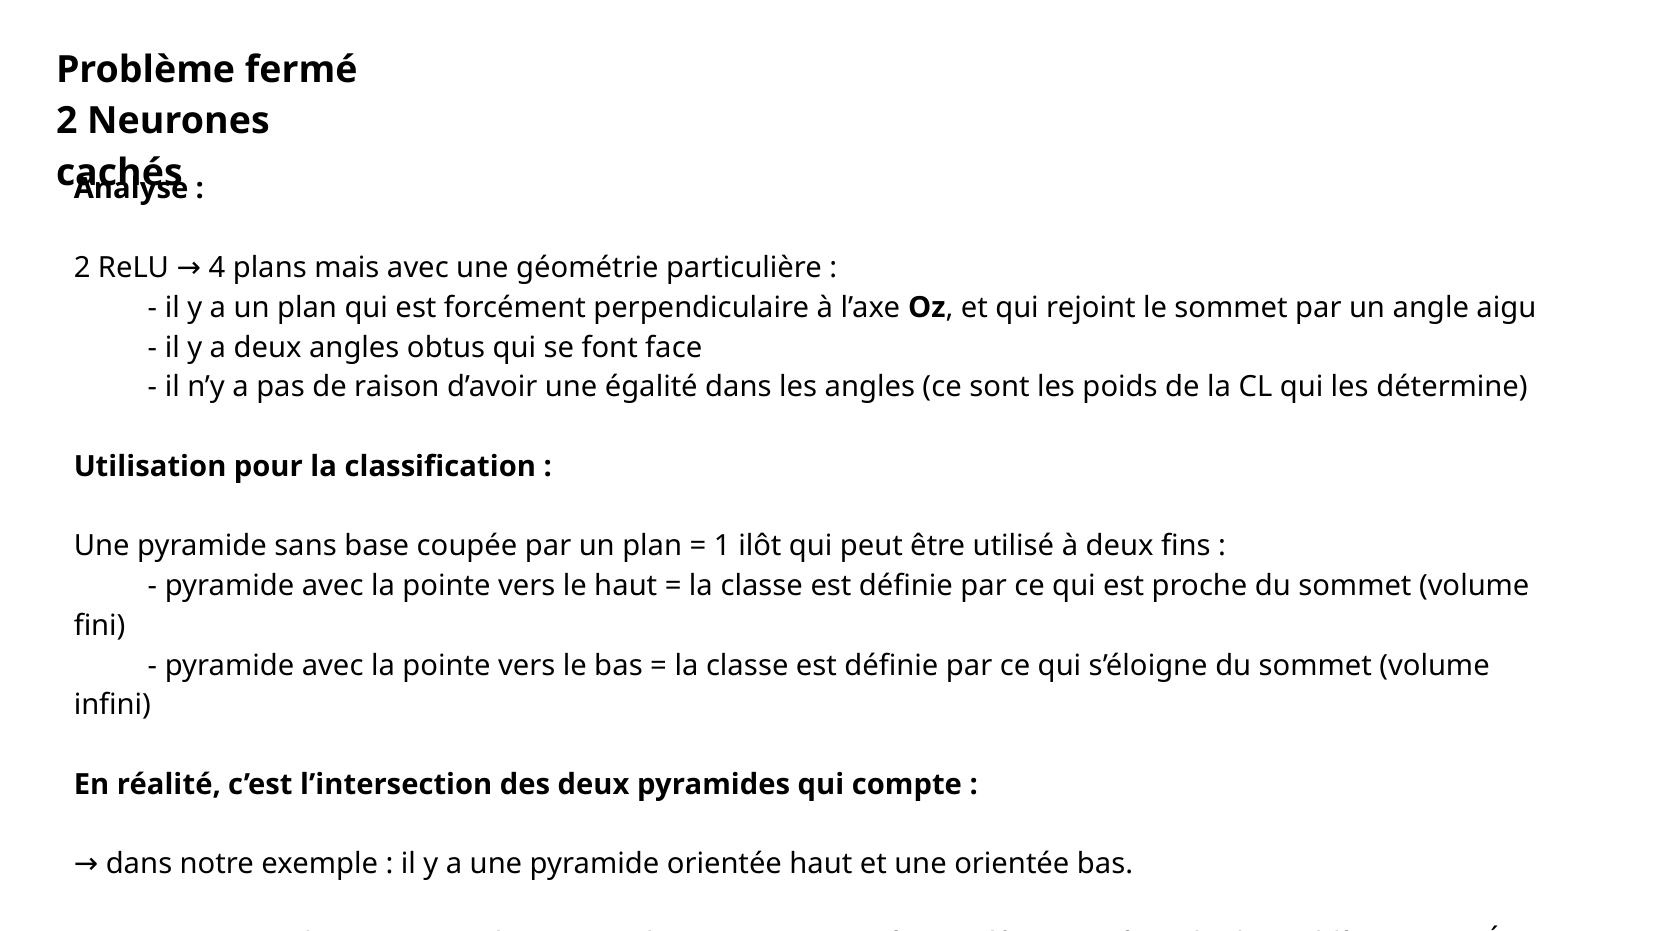

Problème fermé
2 Neurones cachés
Analyse :
2 ReLU → 4 plans mais avec une géométrie particulière :
	- il y a un plan qui est forcément perpendiculaire à l’axe Oz, et qui rejoint le sommet par un angle aigu
	- il y a deux angles obtus qui se font face
	- il n’y a pas de raison d’avoir une égalité dans les angles (ce sont les poids de la CL qui les détermine)
Utilisation pour la classification :
Une pyramide sans base coupée par un plan = 1 ilôt qui peut être utilisé à deux fins :
	- pyramide avec la pointe vers le haut = la classe est définie par ce qui est proche du sommet (volume fini)
	- pyramide avec la pointe vers le bas = la classe est définie par ce qui s’éloigne du sommet (volume infini)
En réalité, c’est l’intersection des deux pyramides qui compte :
→ dans notre exemple : il y a une pyramide orientée haut et une orientée bas.
1. L’intersection des sommets des pyramides ne peut pas créer un ilôt pour résoudre le problème FERMÉ.
	= les plans parallèles à l’axe Oz ne peuvent pas s’intersecter
	= le domaine reste donc ouvert